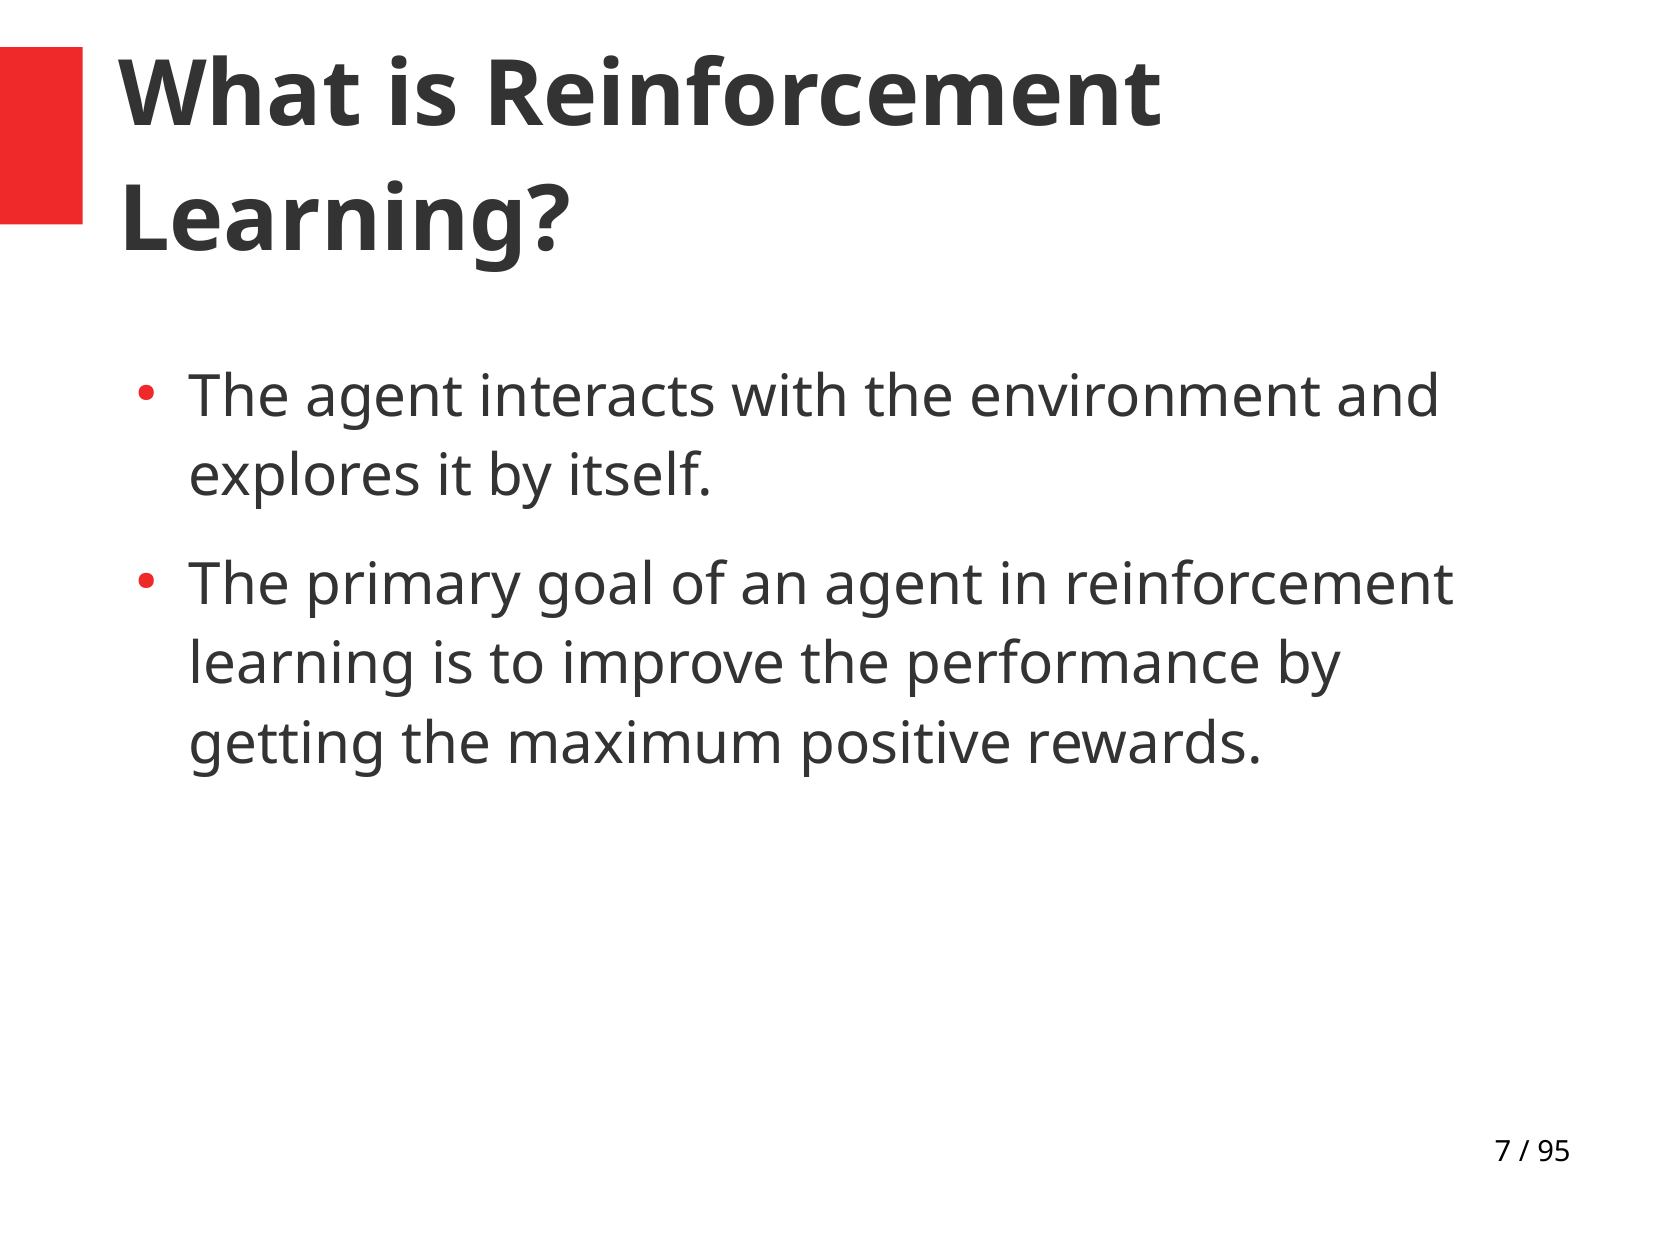

# What is Reinforcement Learning?
The agent interacts with the environment and explores it by itself.
The primary goal of an agent in reinforcement learning is to improve the performance by getting the maximum positive rewards.
7